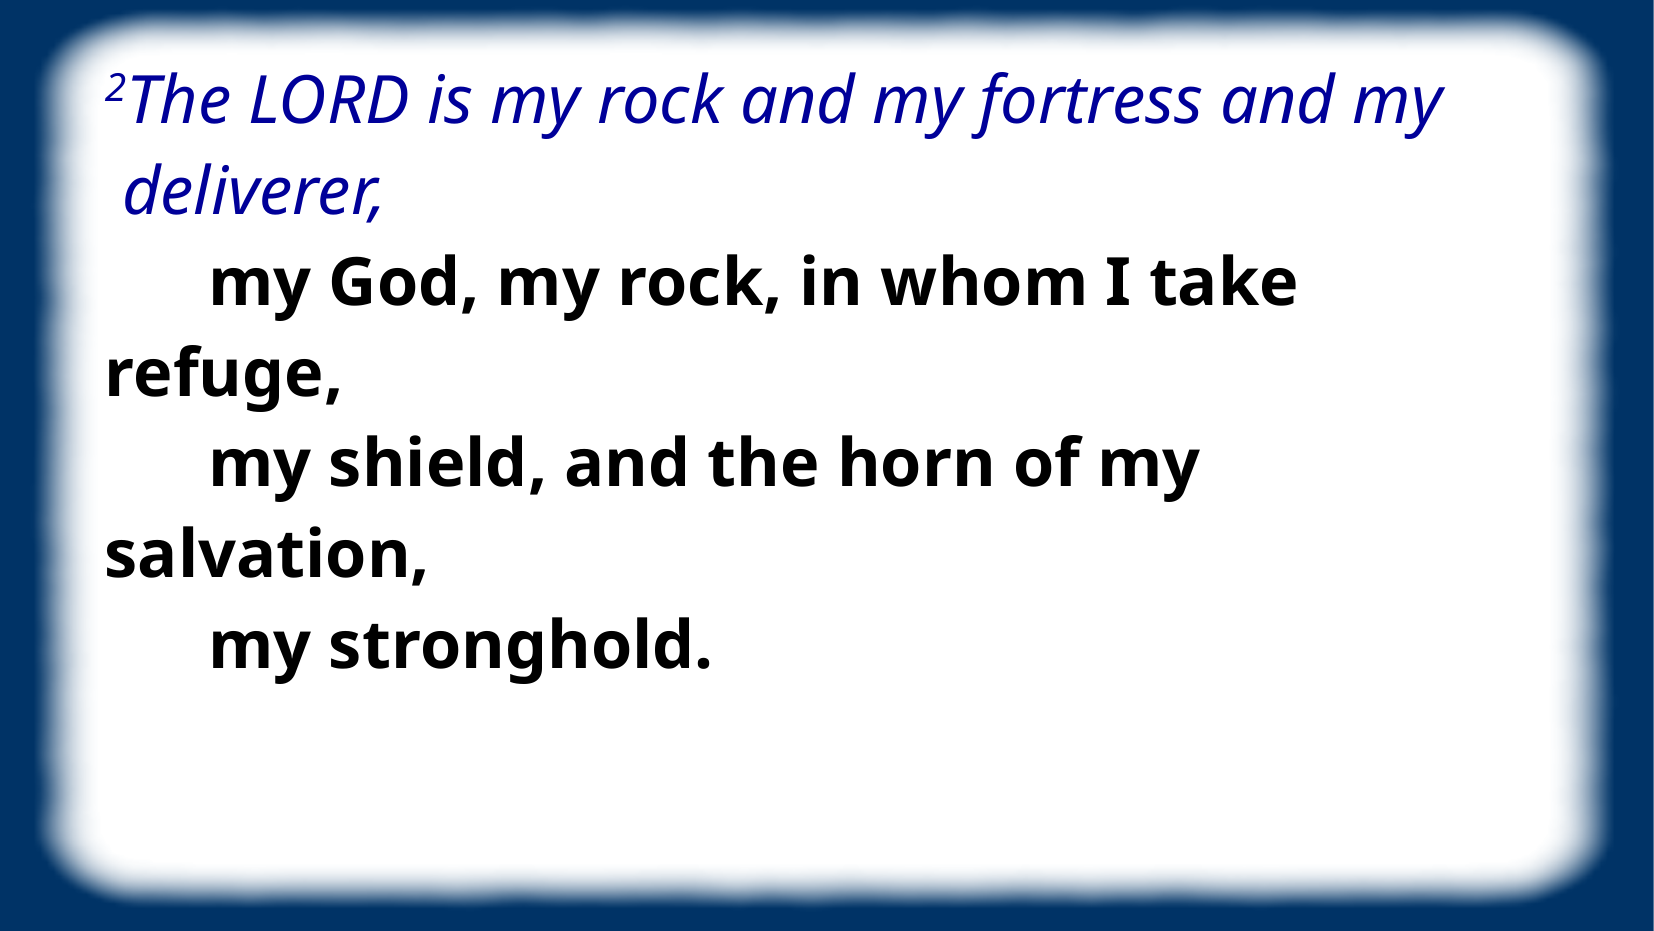

2The LORD is my rock and my fortress and my
 deliverer,
 my God, my rock, in whom I take refuge,
 my shield, and the horn of my salvation,
 my stronghold.